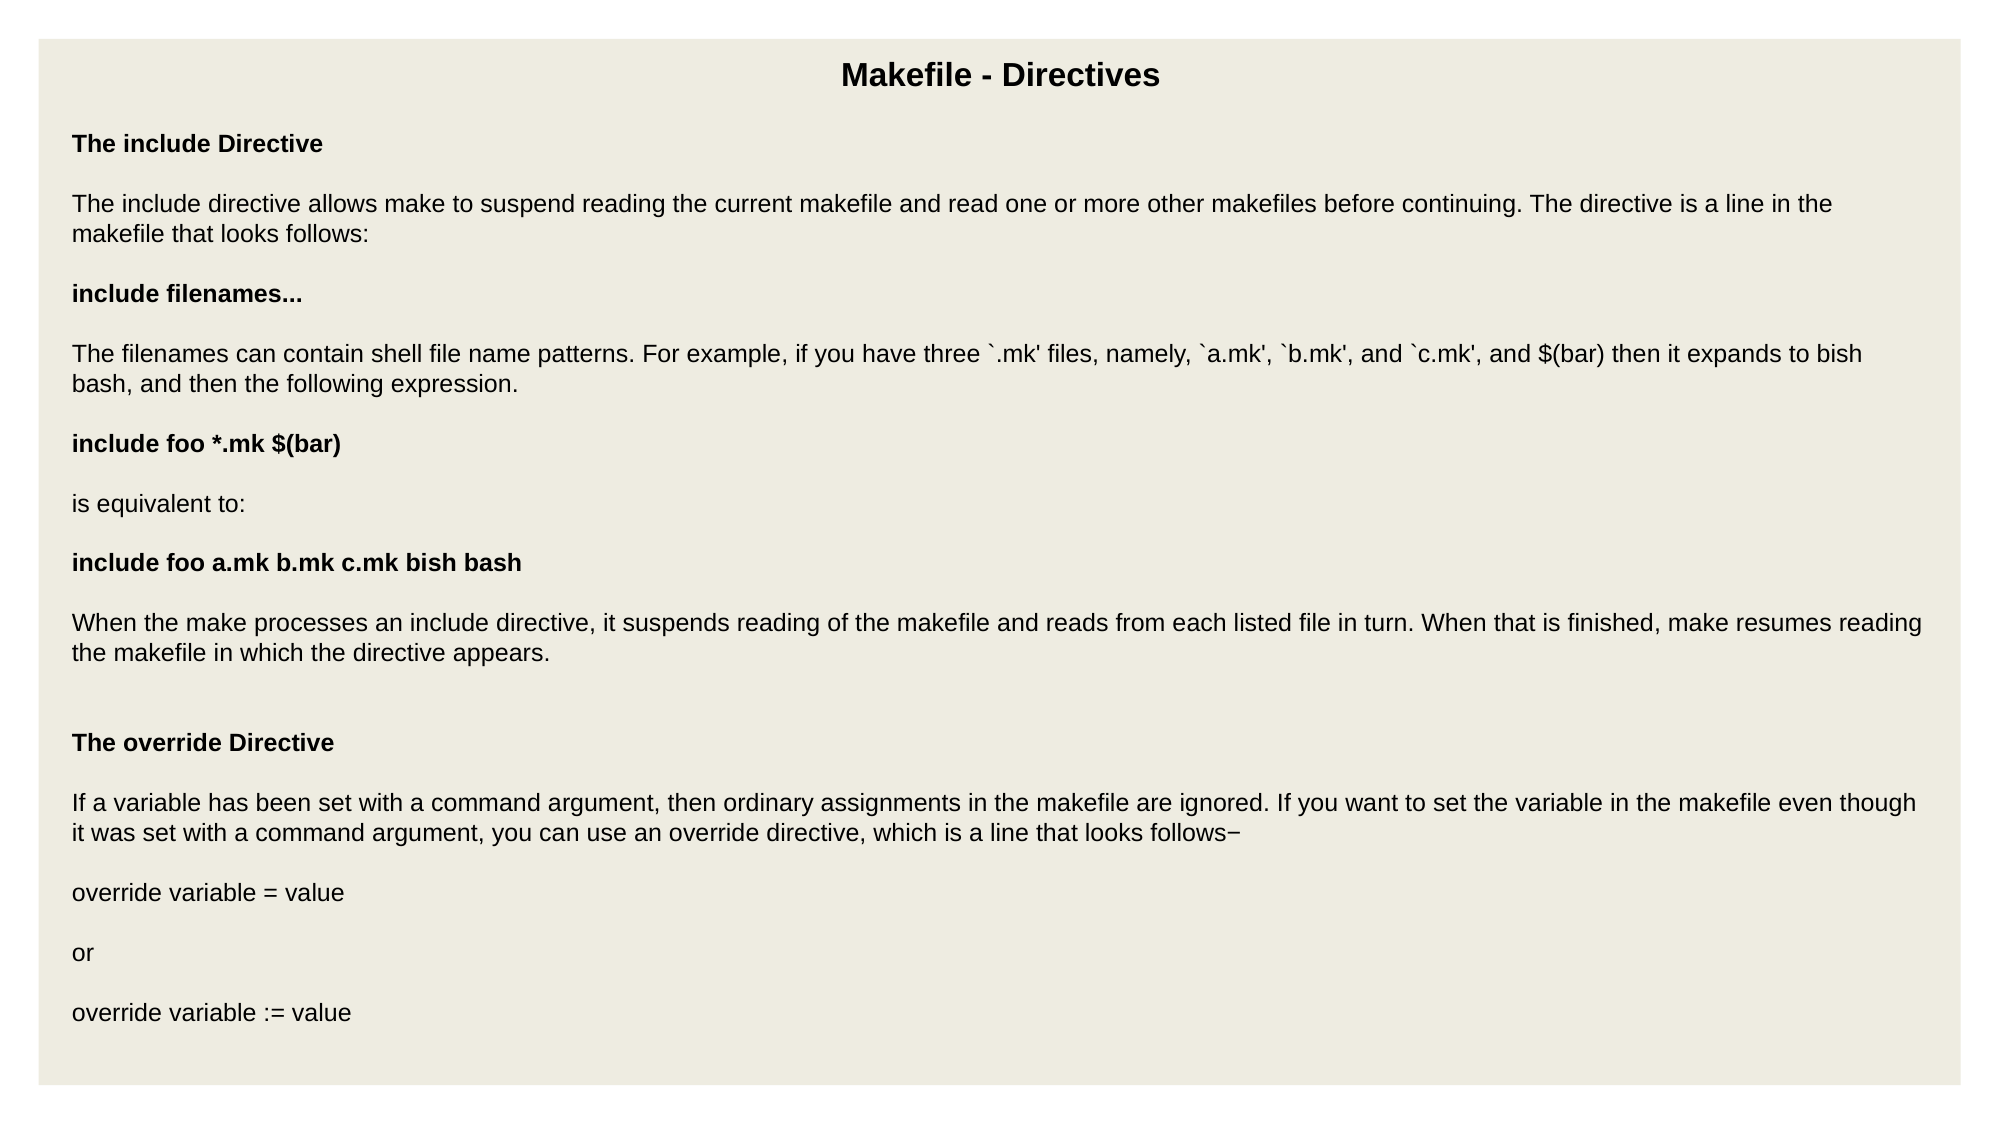

Makefile - Directives
The include Directive
The include directive allows make to suspend reading the current makefile and read one or more other makefiles before continuing. The directive is a line in the makefile that looks follows:
include filenames...
The filenames can contain shell file name patterns. For example, if you have three `.mk' files, namely, `a.mk', `b.mk', and `c.mk', and $(bar) then it expands to bish bash, and then the following expression.
include foo *.mk $(bar)
is equivalent to:
include foo a.mk b.mk c.mk bish bash
When the make processes an include directive, it suspends reading of the makefile and reads from each listed file in turn. When that is finished, make resumes reading the makefile in which the directive appears.
The override Directive
If a variable has been set with a command argument, then ordinary assignments in the makefile are ignored. If you want to set the variable in the makefile even though it was set with a command argument, you can use an override directive, which is a line that looks follows−
override variable = value
or
override variable := value